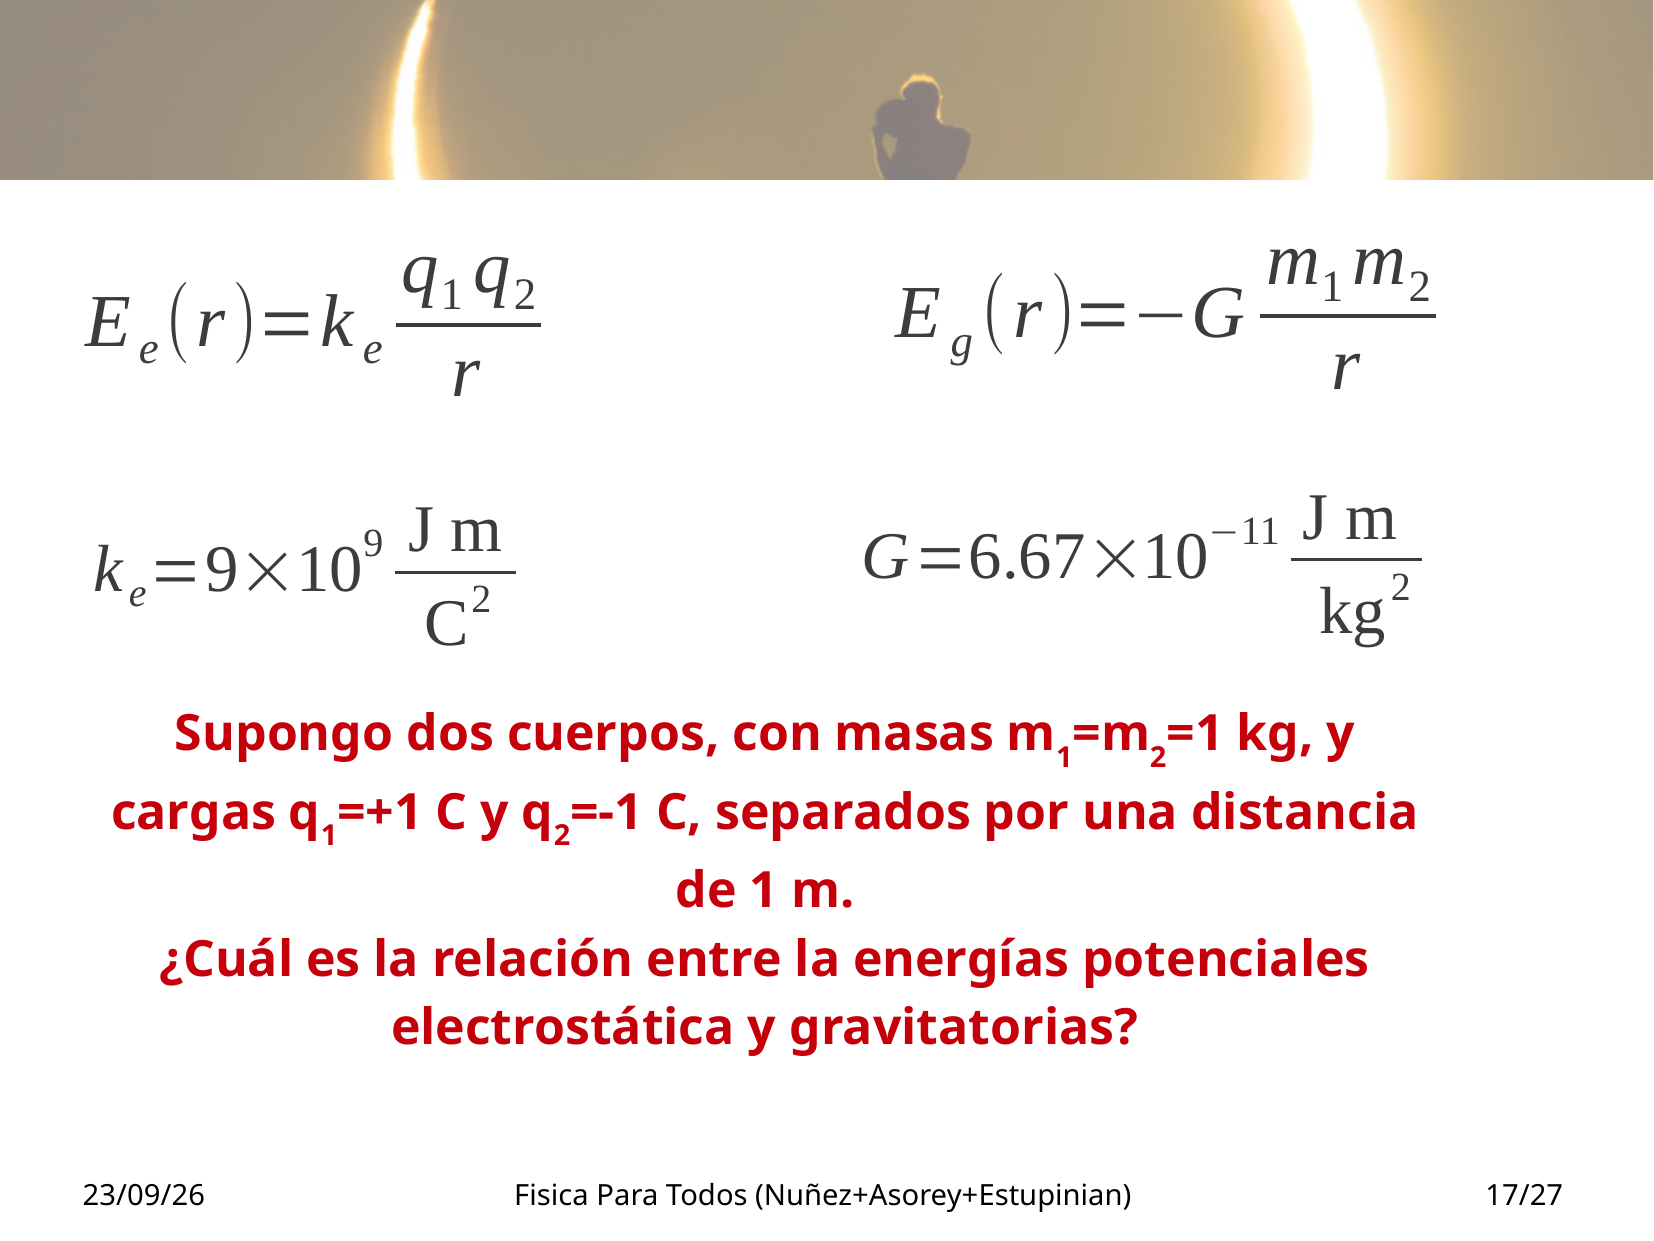

#
Supongo dos cuerpos, con masas m1=m2=1 kg, y cargas q1=+1 C y q2=-1 C, separados por una distancia de 1 m.
¿Cuál es la relación entre la energías potenciales electrostática y gravitatorias?
Fisica Para Todos (Nuñez+Asorey+Estupinian)
17